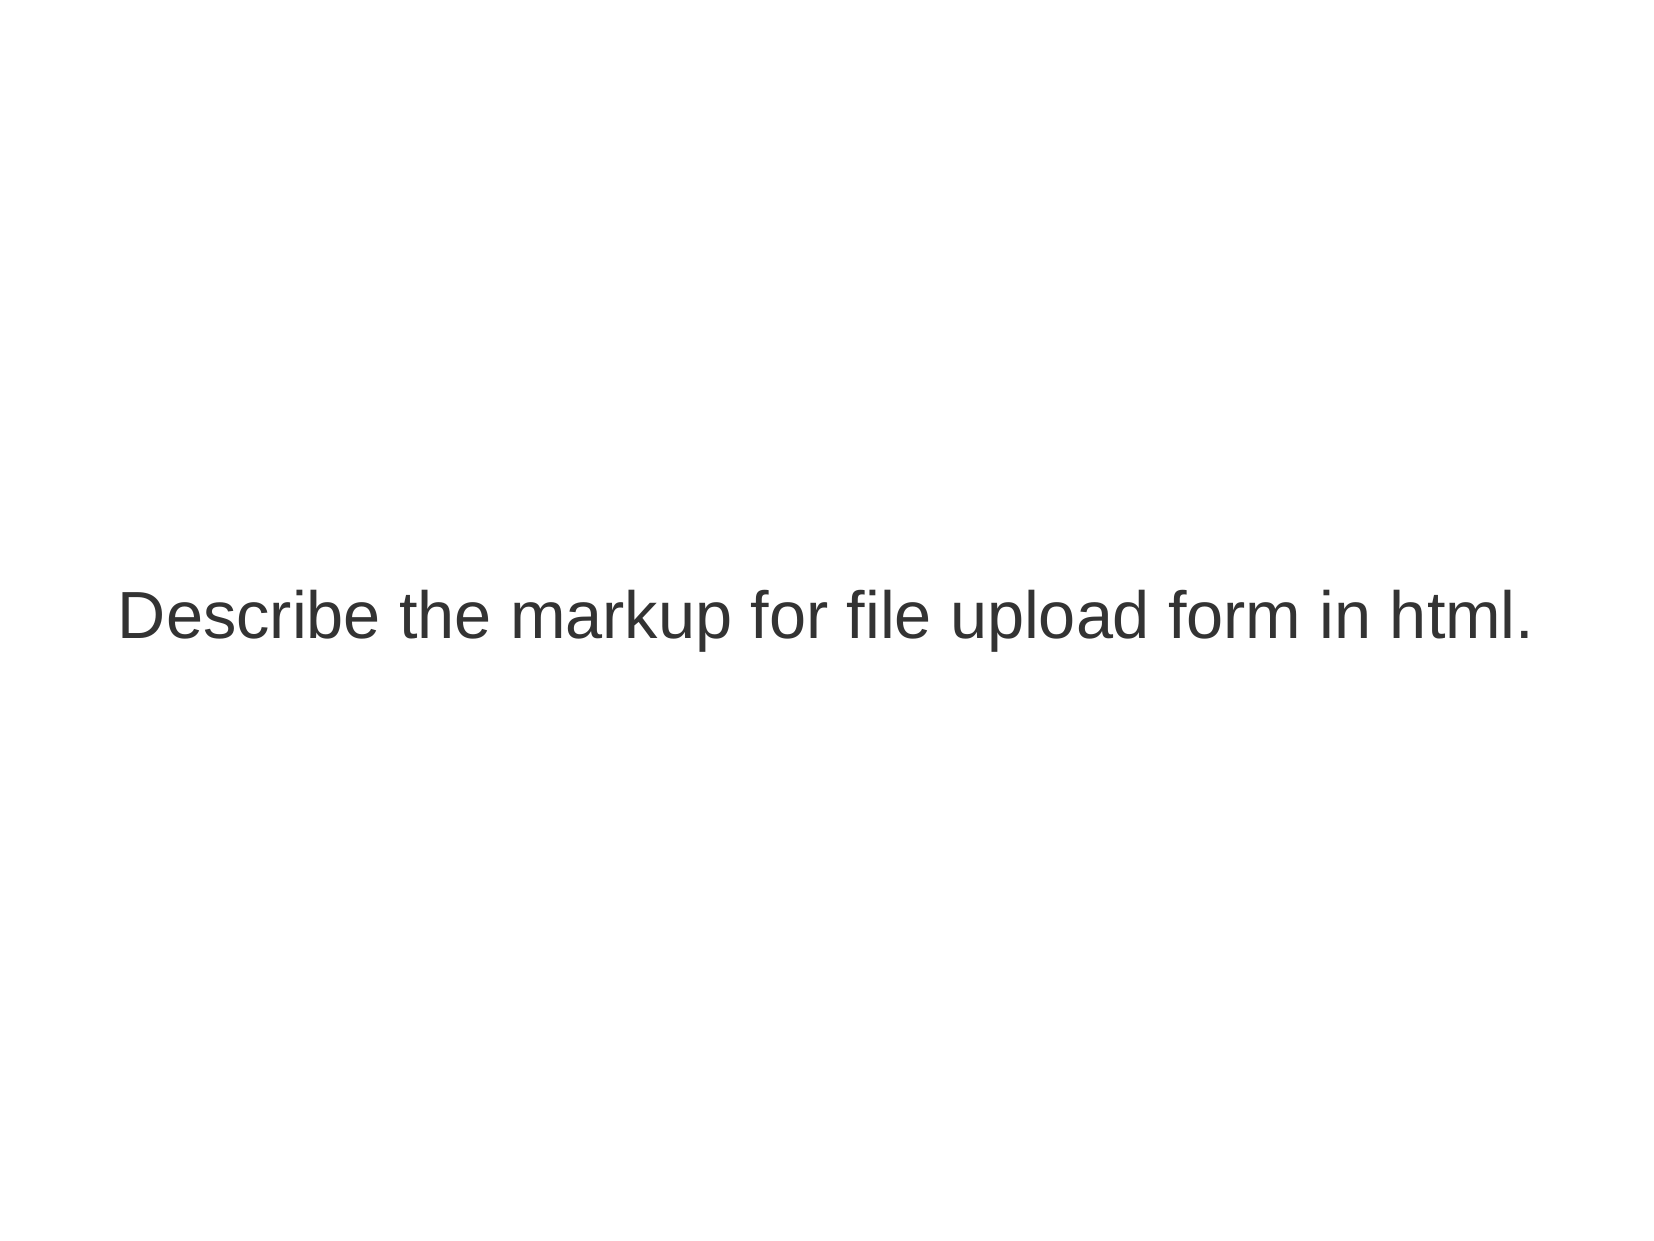

# Describe the markup for file upload form in html.